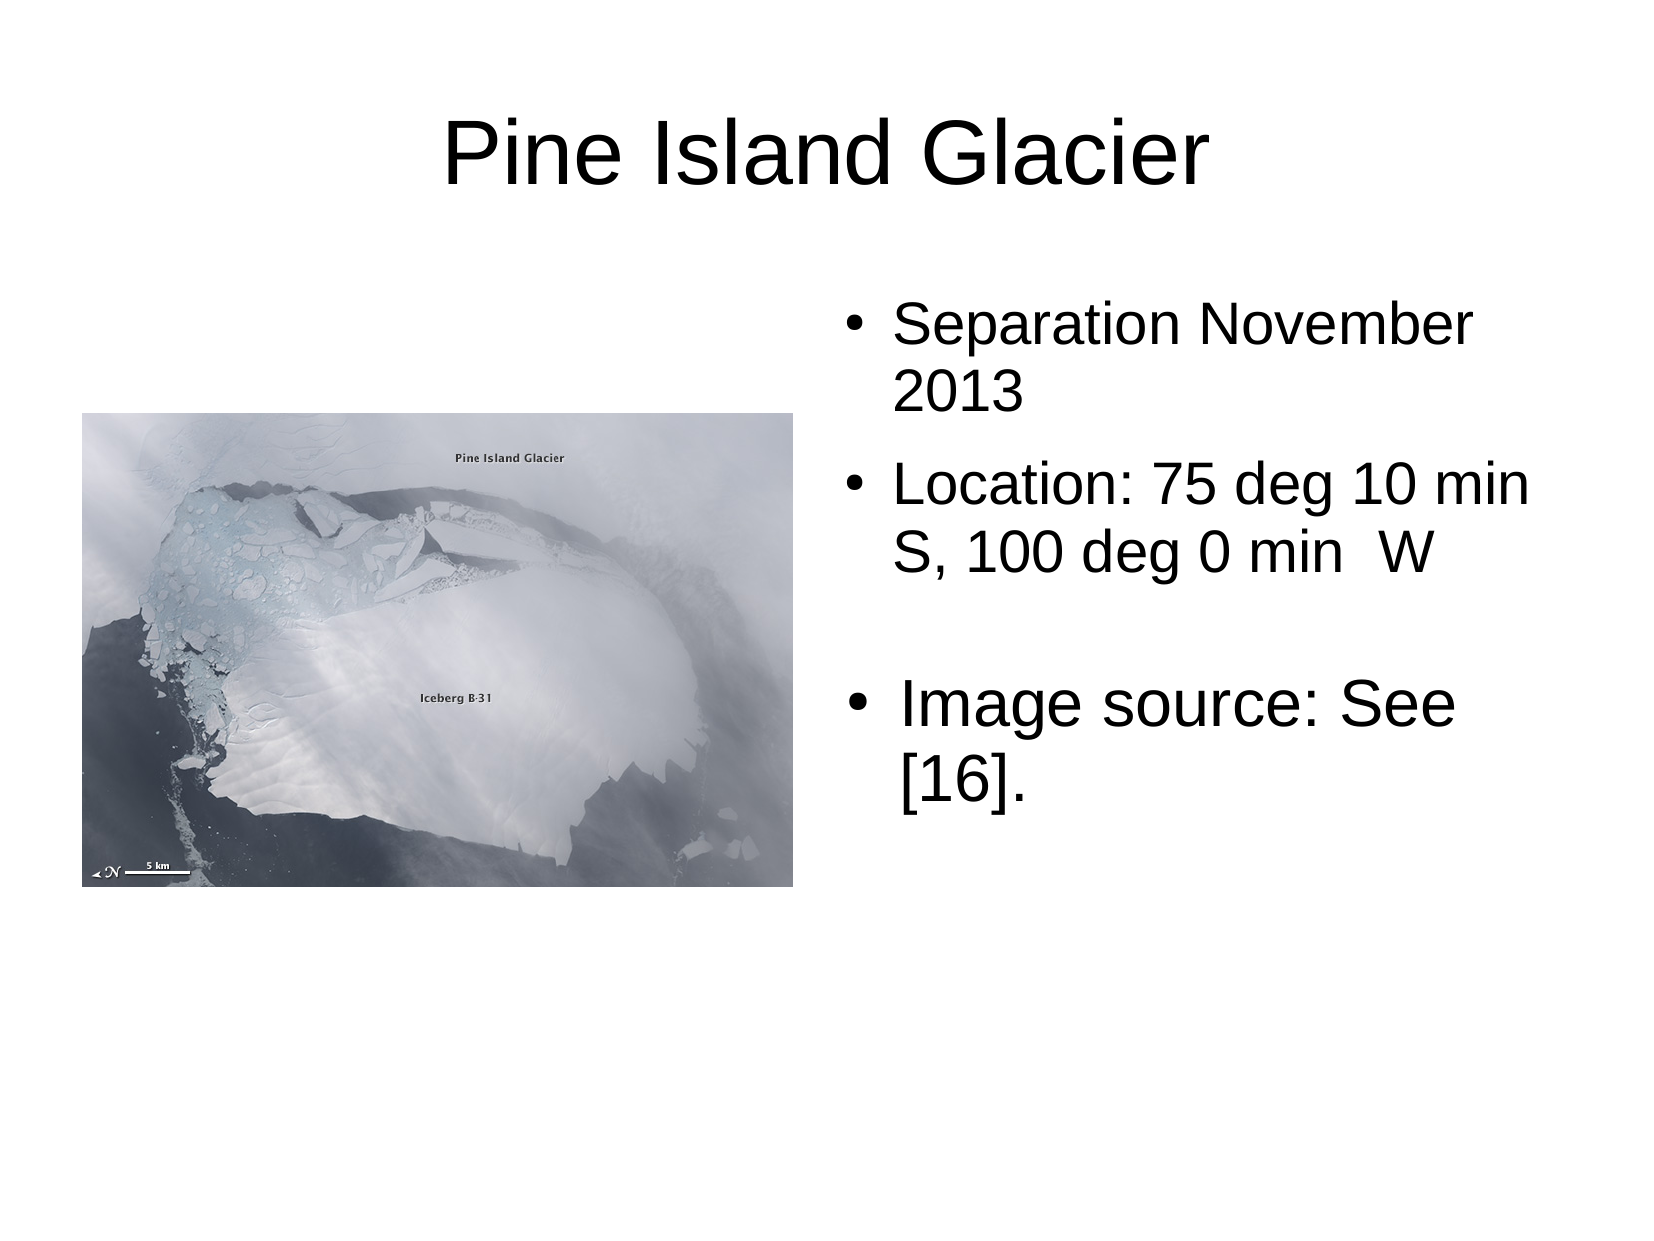

# Pine Island Glacier
Separation November 2013
Location: 75 deg 10 min S, 100 deg 0 min W
Image source: See [16].